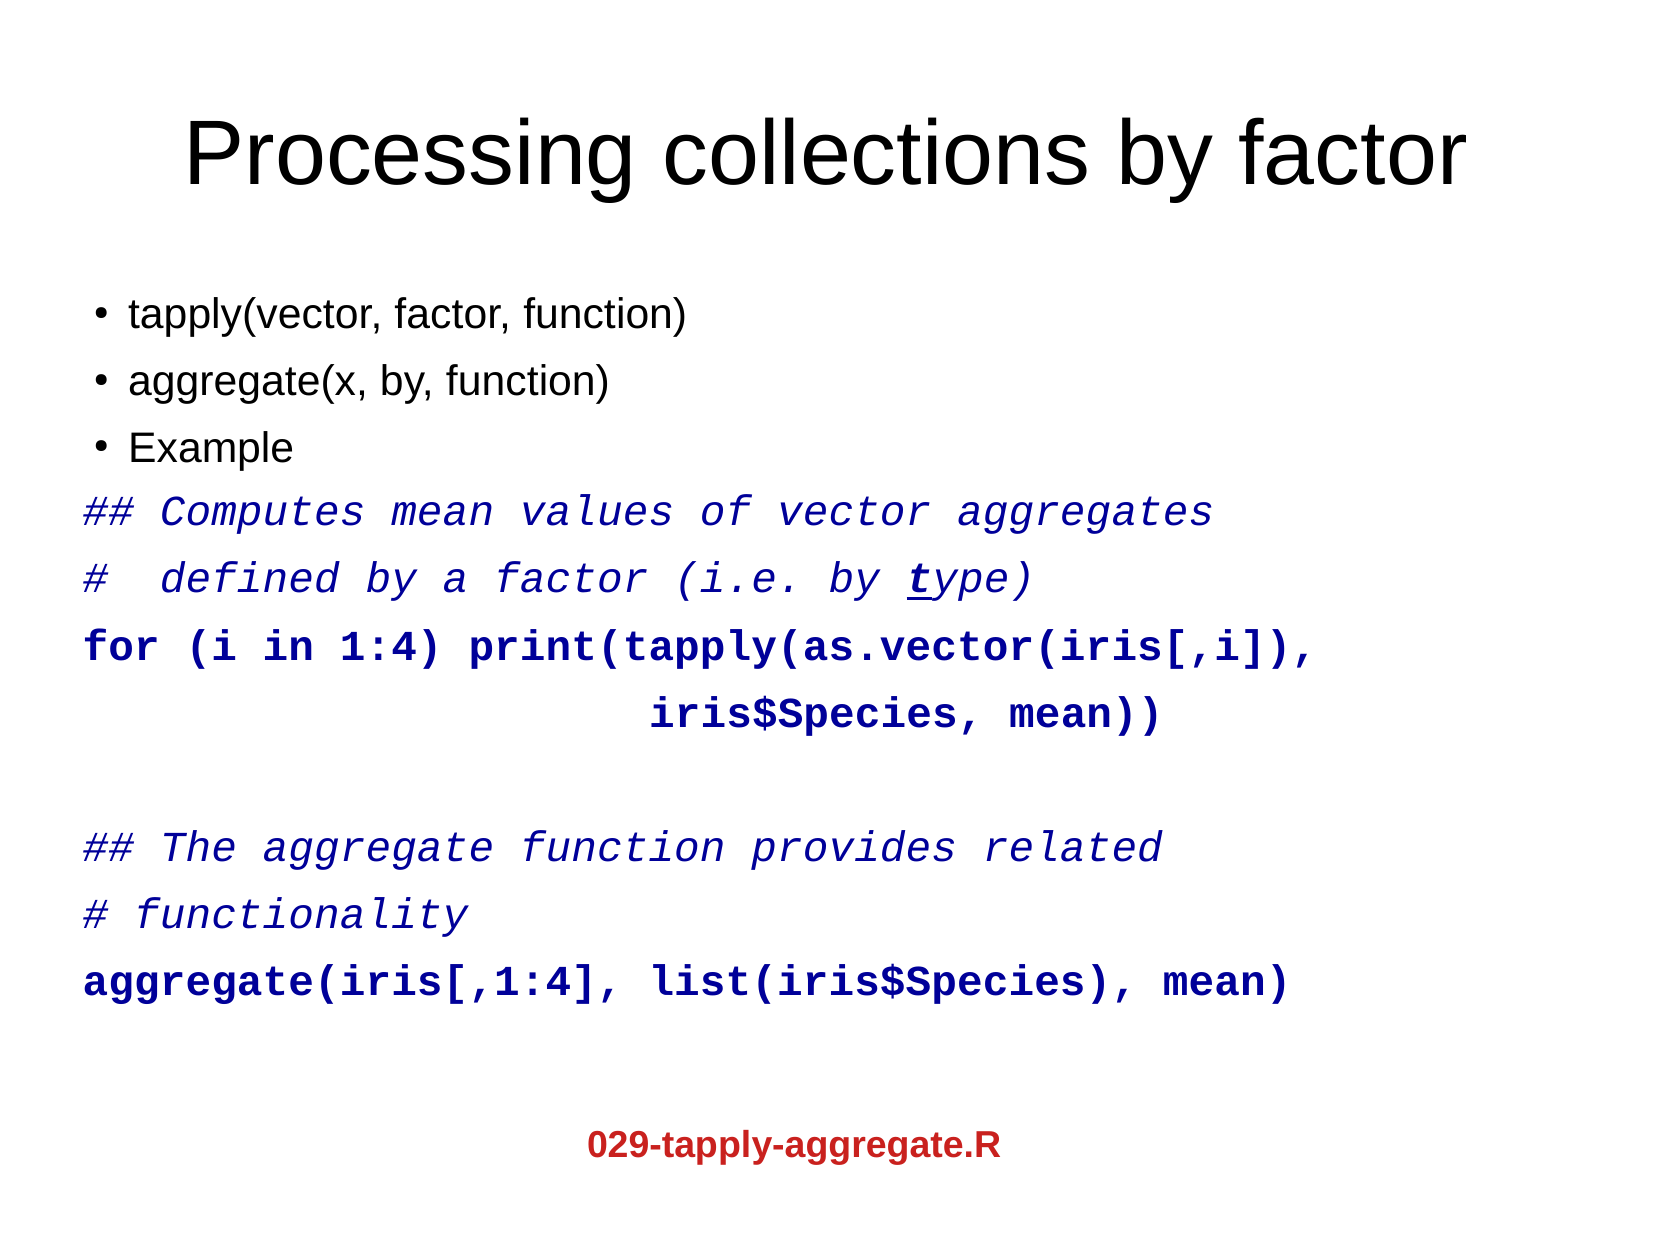

# Processing collections by factor
tapply(vector, factor, function)
aggregate(x, by, function)
Example
## Computes mean values of vector aggregates
# defined by a factor (i.e. by type)
for (i in 1:4) print(tapply(as.vector(iris[,i]),
 iris$Species, mean))
## The aggregate function provides related
# functionality
aggregate(iris[,1:4], list(iris$Species), mean)
029-tapply-aggregate.R